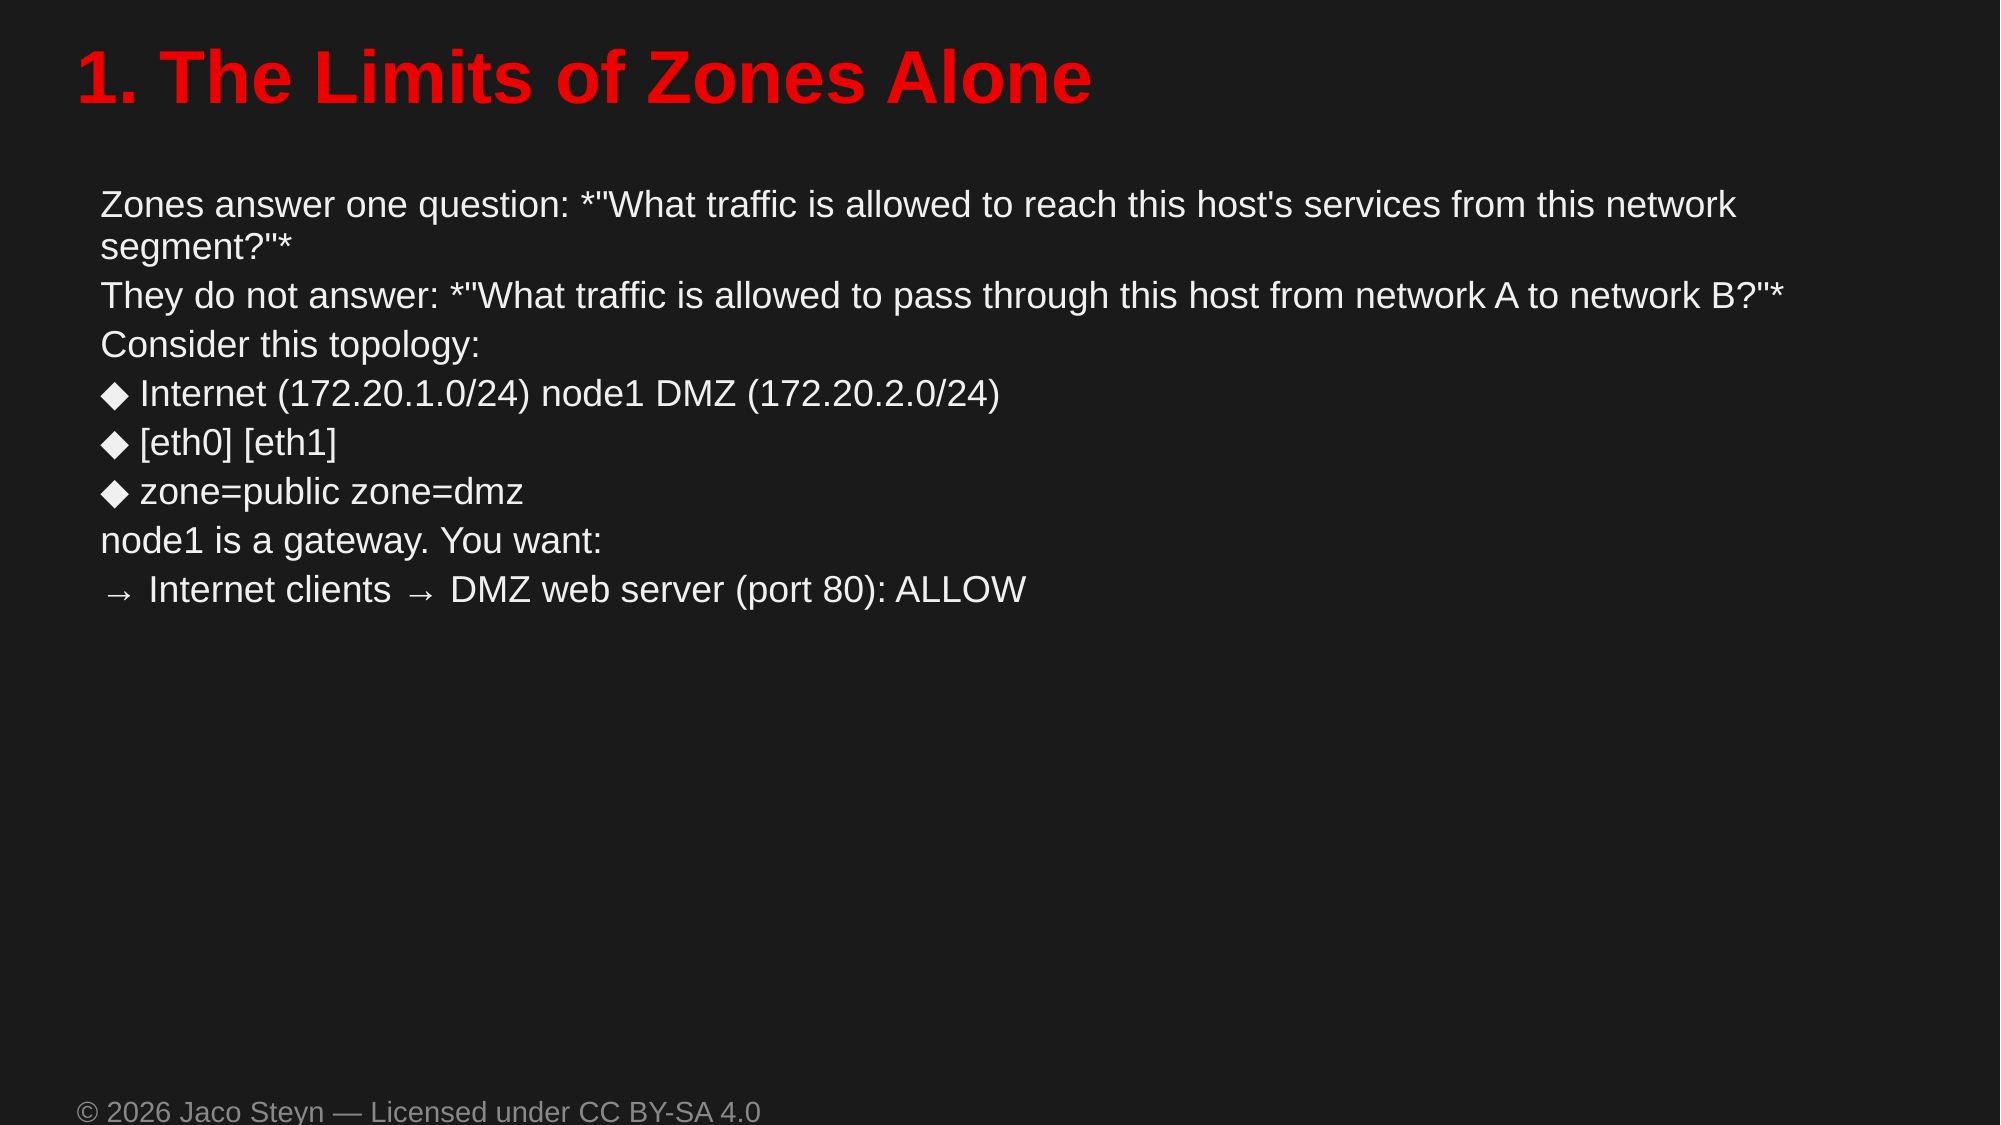

1. The Limits of Zones Alone
Zones answer one question: *"What traffic is allowed to reach this host's services from this network segment?"*
They do not answer: *"What traffic is allowed to pass through this host from network A to network B?"*
Consider this topology:
◆ Internet (172.20.1.0/24) node1 DMZ (172.20.2.0/24)
◆ [eth0] [eth1]
◆ zone=public zone=dmz
node1 is a gateway. You want:
→ Internet clients → DMZ web server (port 80): ALLOW
© 2026 Jaco Steyn — Licensed under CC BY-SA 4.0